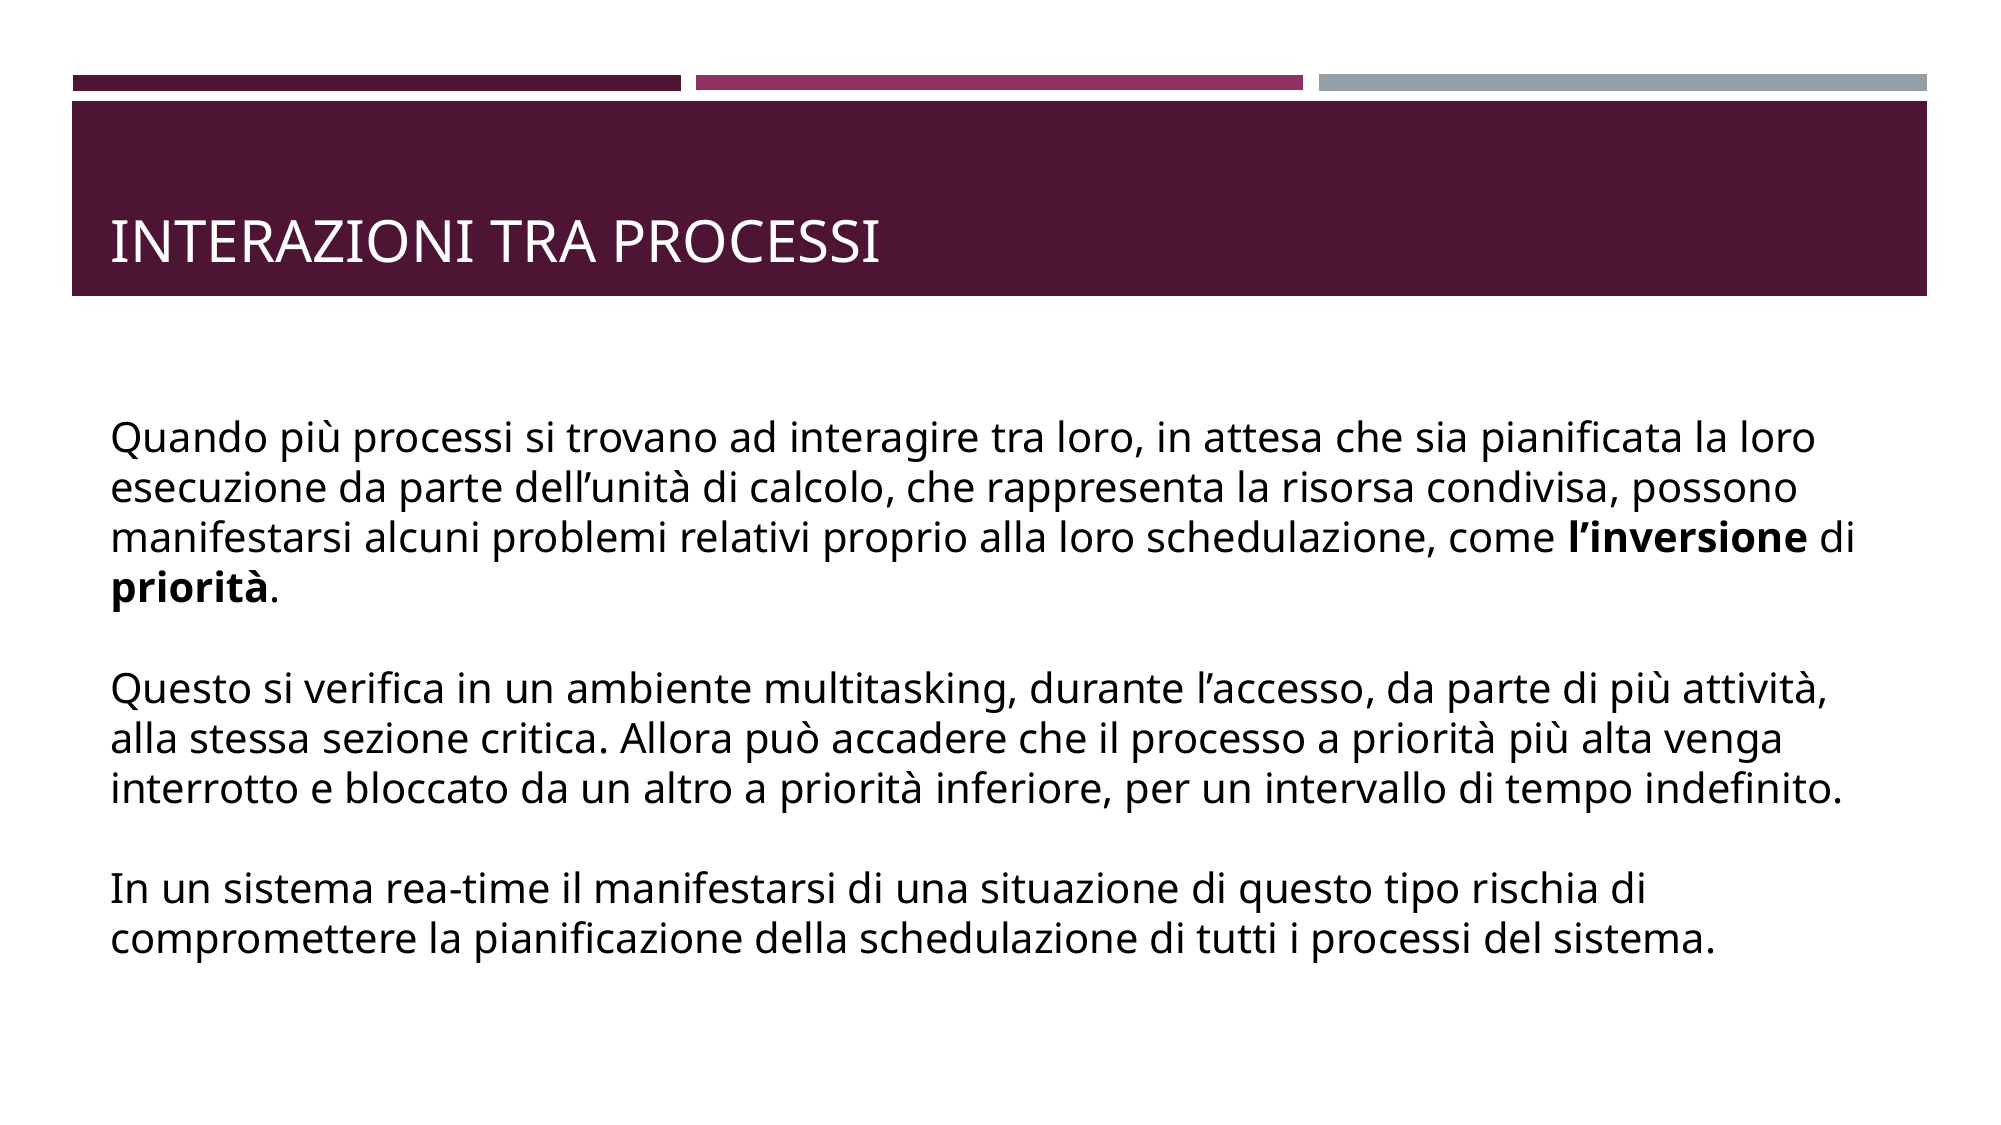

# Interazioni tra processi
Quando più processi si trovano ad interagire tra loro, in attesa che sia pianificata la loro esecuzione da parte dell’unità di calcolo, che rappresenta la risorsa condivisa, possono manifestarsi alcuni problemi relativi proprio alla loro schedulazione, come l’inversione di priorità.
Questo si verifica in un ambiente multitasking, durante l’accesso, da parte di più attività, alla stessa sezione critica. Allora può accadere che il processo a priorità più alta venga interrotto e bloccato da un altro a priorità inferiore, per un intervallo di tempo indefinito.
In un sistema rea-time il manifestarsi di una situazione di questo tipo rischia di compromettere la pianificazione della schedulazione di tutti i processi del sistema.